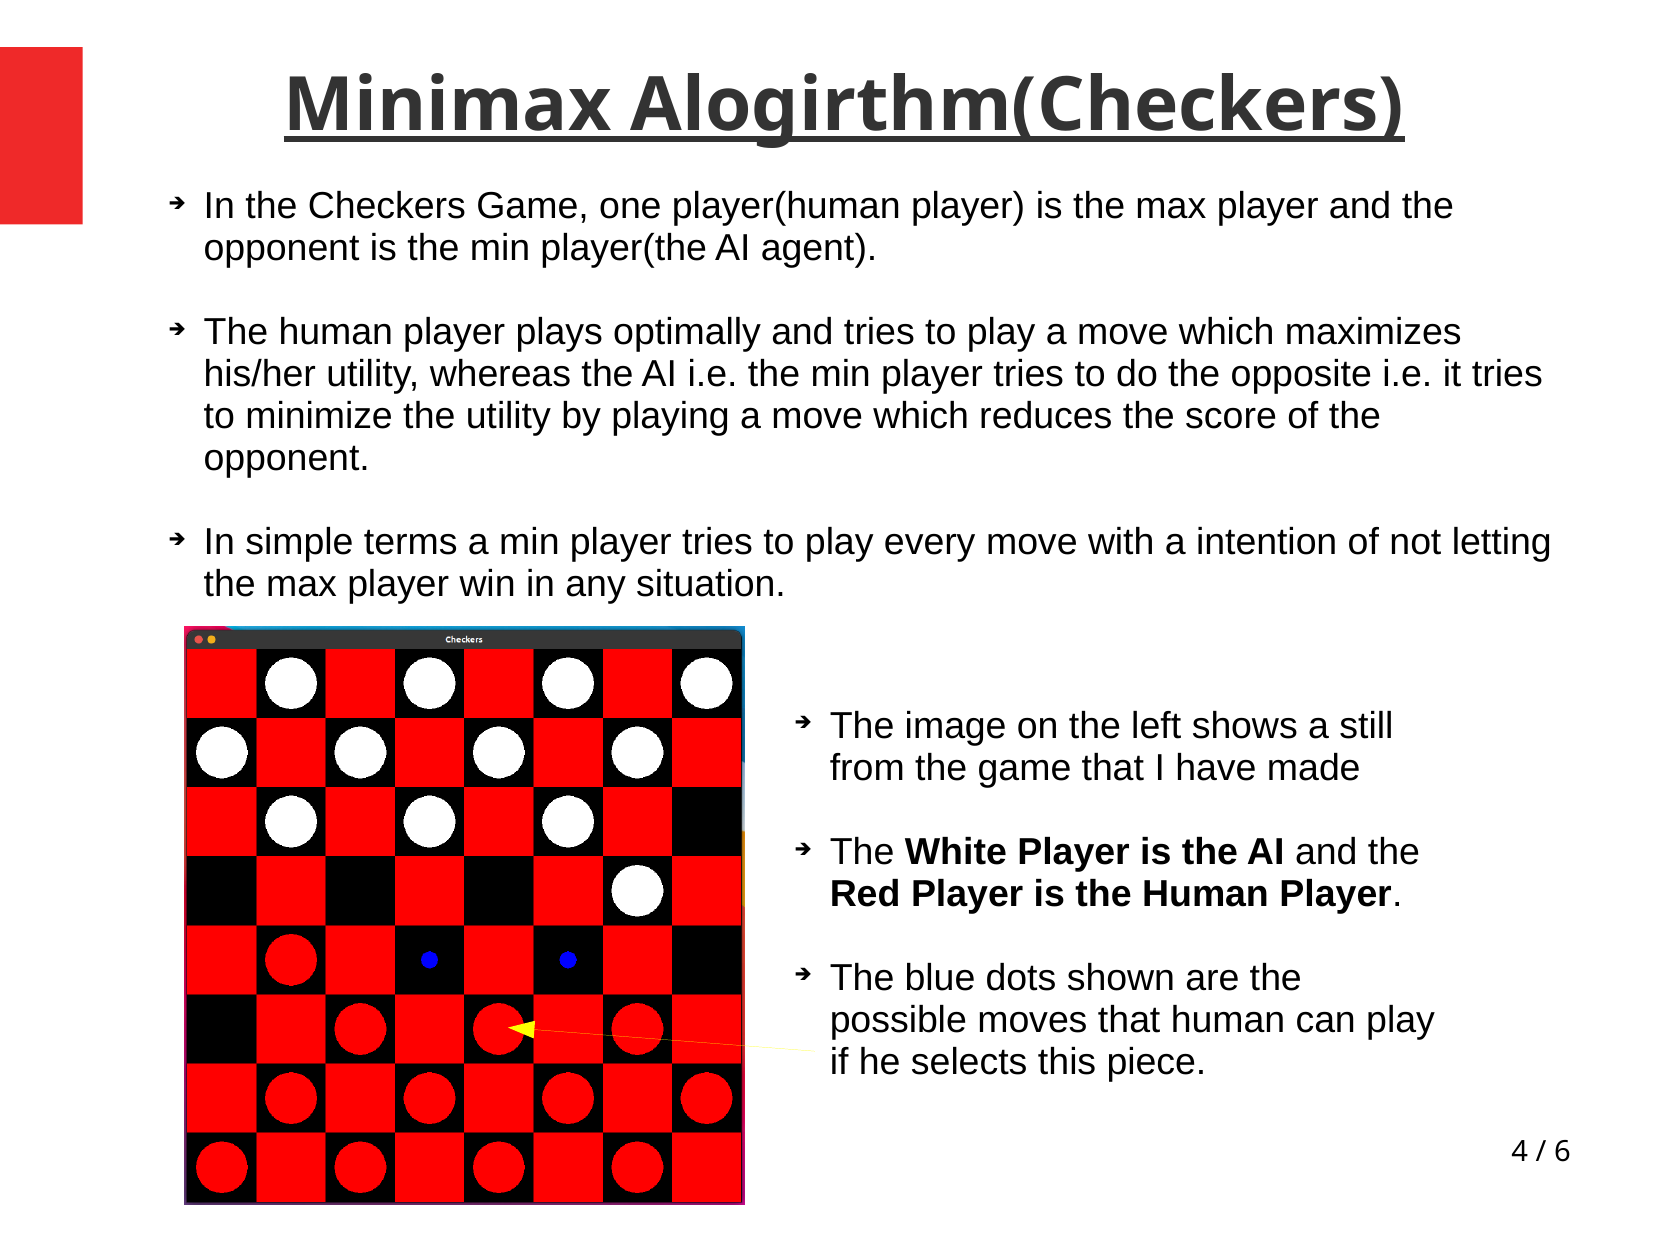

# Minimax Alogirthm(Checkers)
In the Checkers Game, one player(human player) is the max player and the opponent is the min player(the AI agent).
The human player plays optimally and tries to play a move which maximizes his/her utility, whereas the AI i.e. the min player tries to do the opposite i.e. it tries to minimize the utility by playing a move which reduces the score of the opponent.
In simple terms a min player tries to play every move with a intention of not letting the max player win in any situation.
The image on the left shows a still from the game that I have made
The White Player is the AI and the Red Player is the Human Player.
The blue dots shown are the possible moves that human can play if he selects this piece.
4